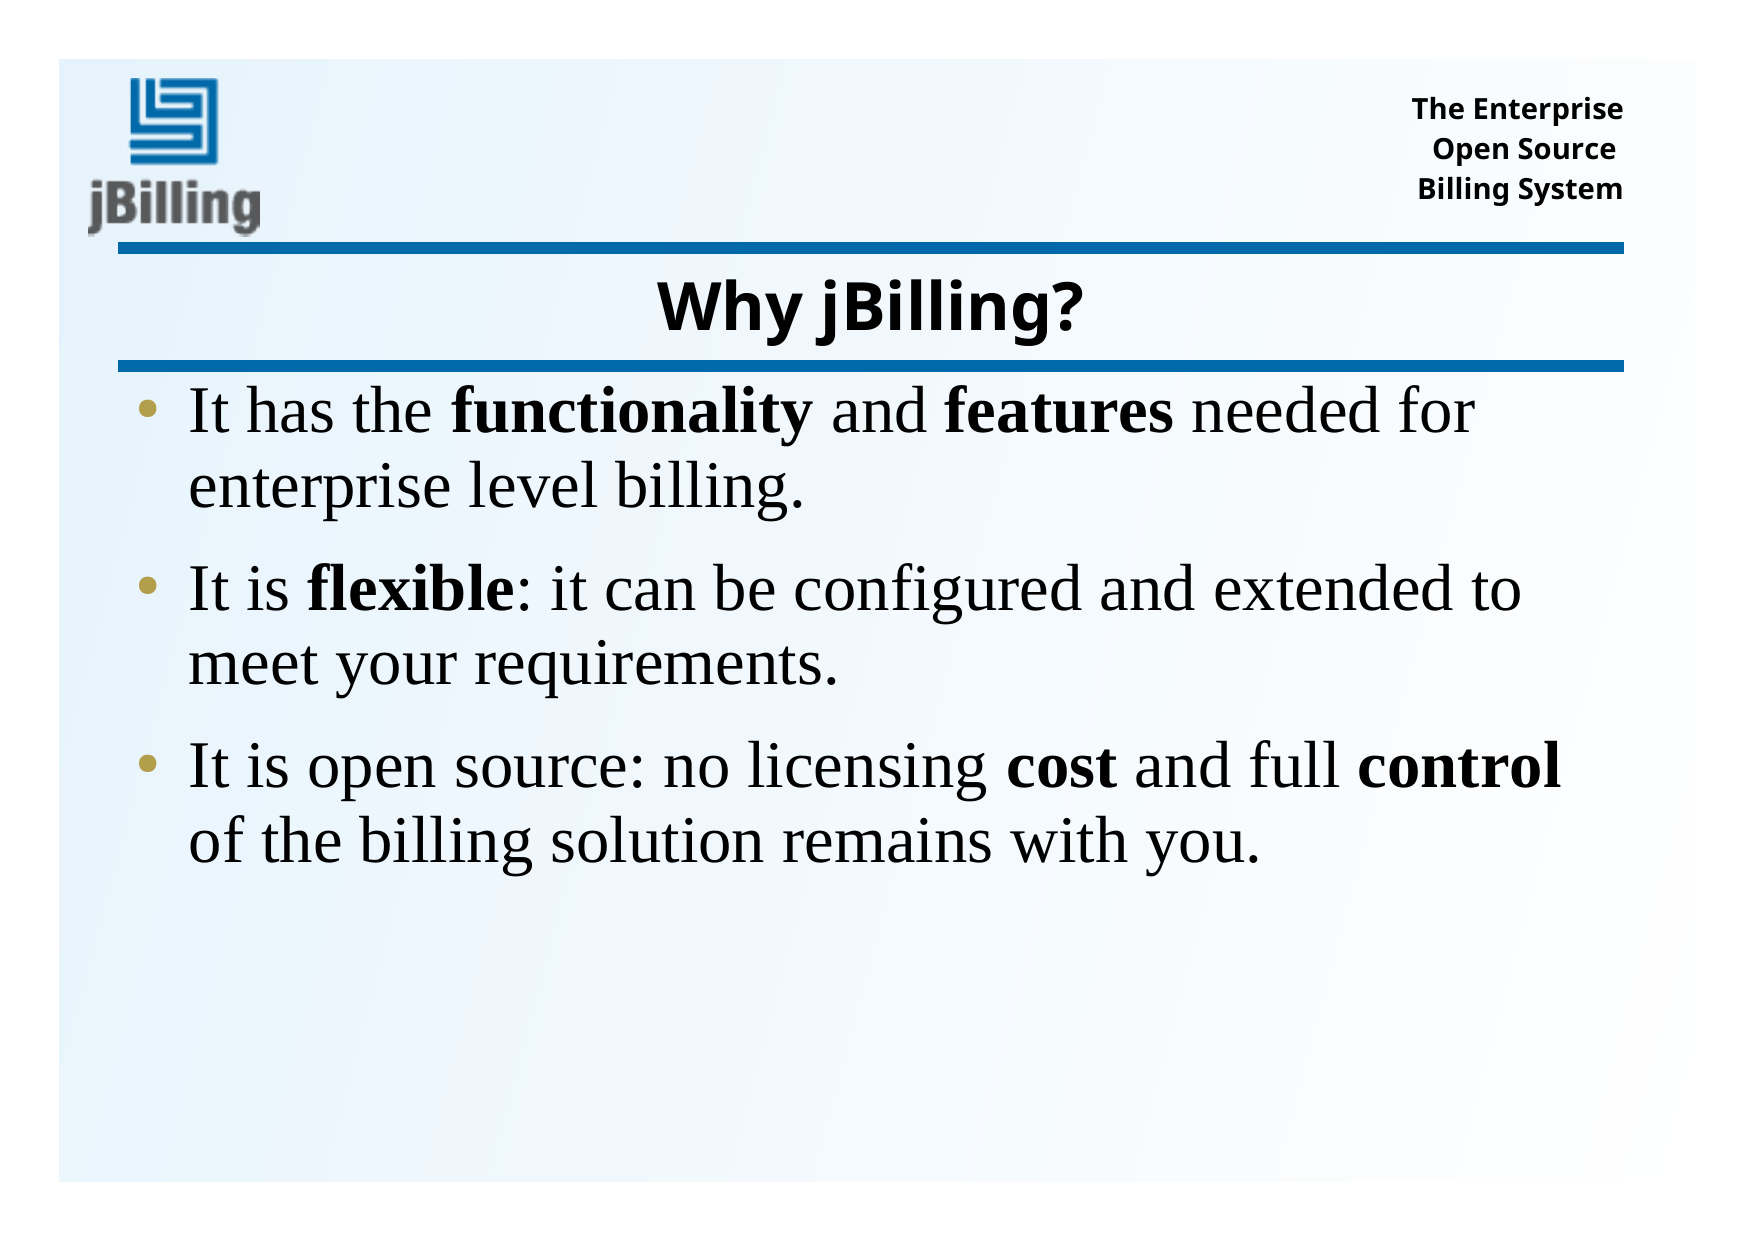

# Why jBilling?
It has the functionality and features needed for enterprise level billing.
It is flexible: it can be configured and extended to meet your requirements.
It is open source: no licensing cost and full control of the billing solution remains with you.